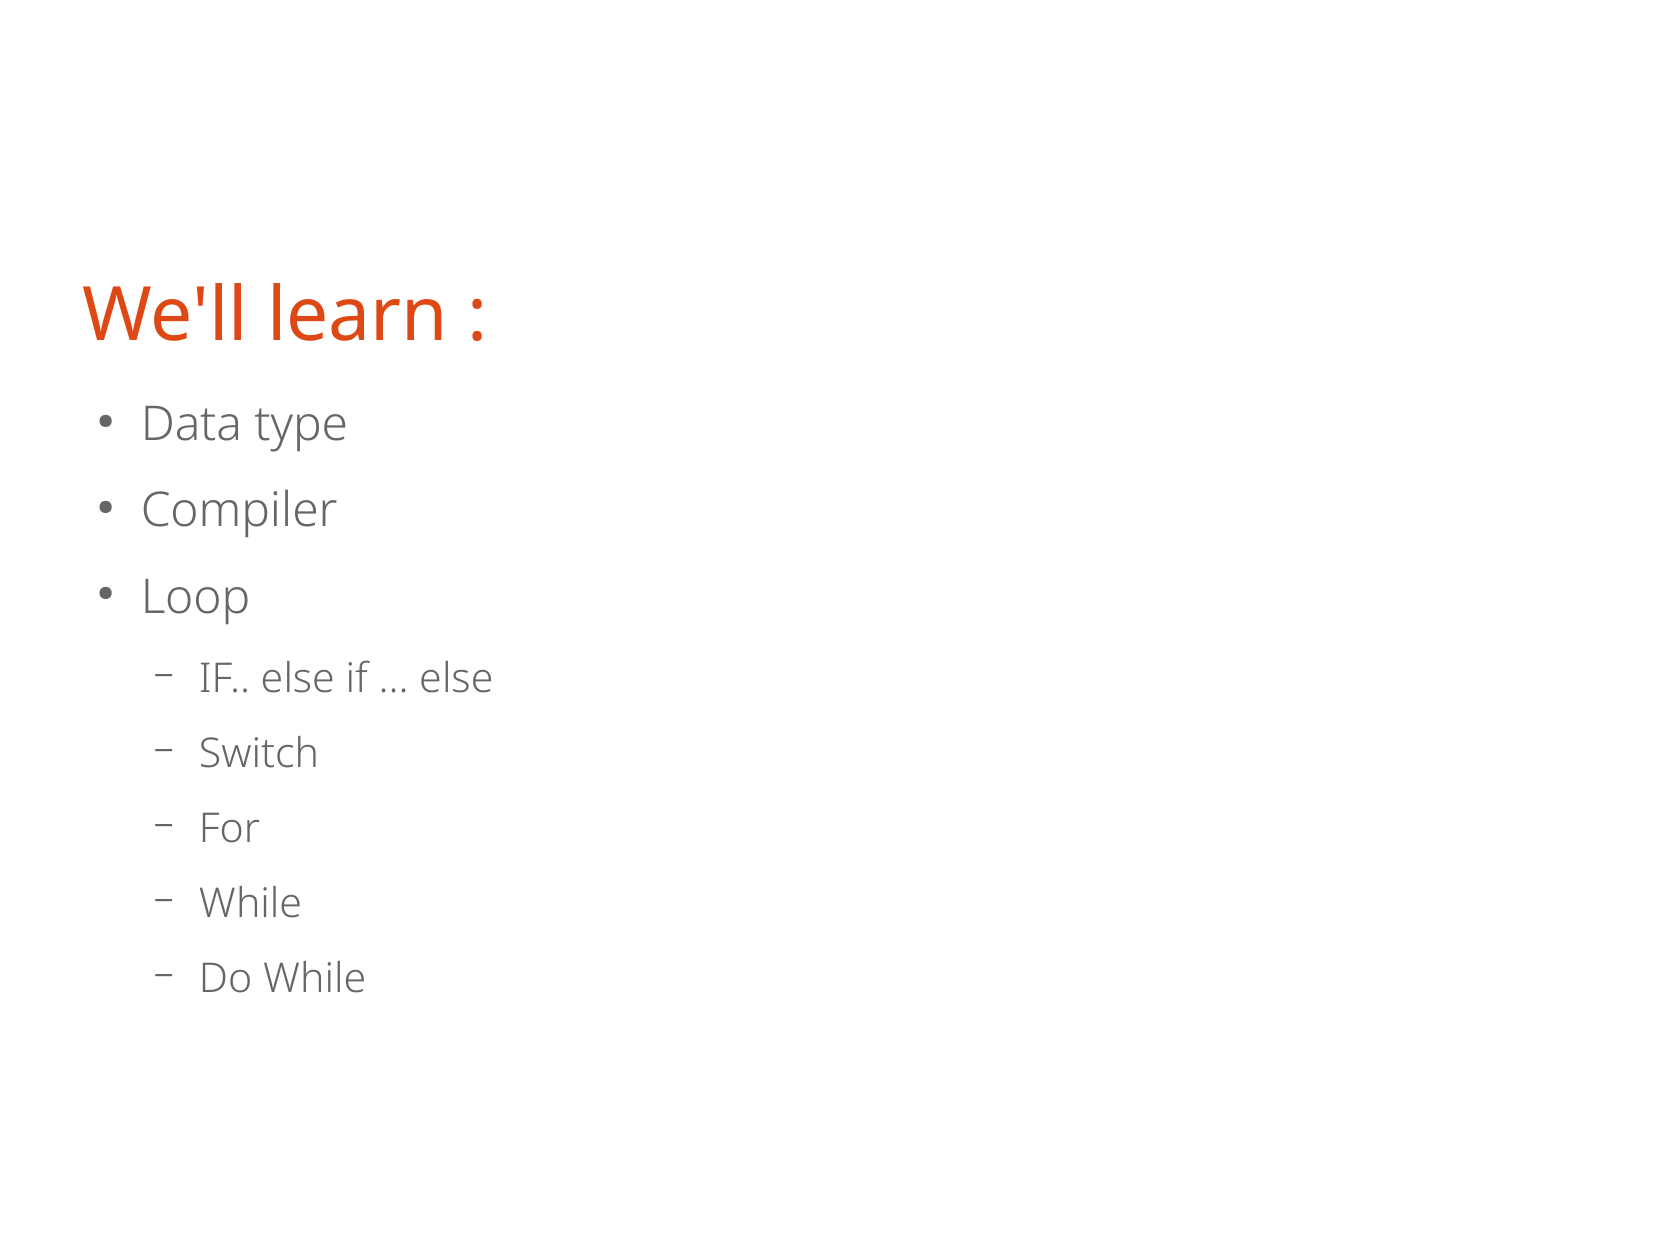

# We'll learn :
Data type
Compiler
Loop
IF.. else if ... else
Switch
For
While
Do While